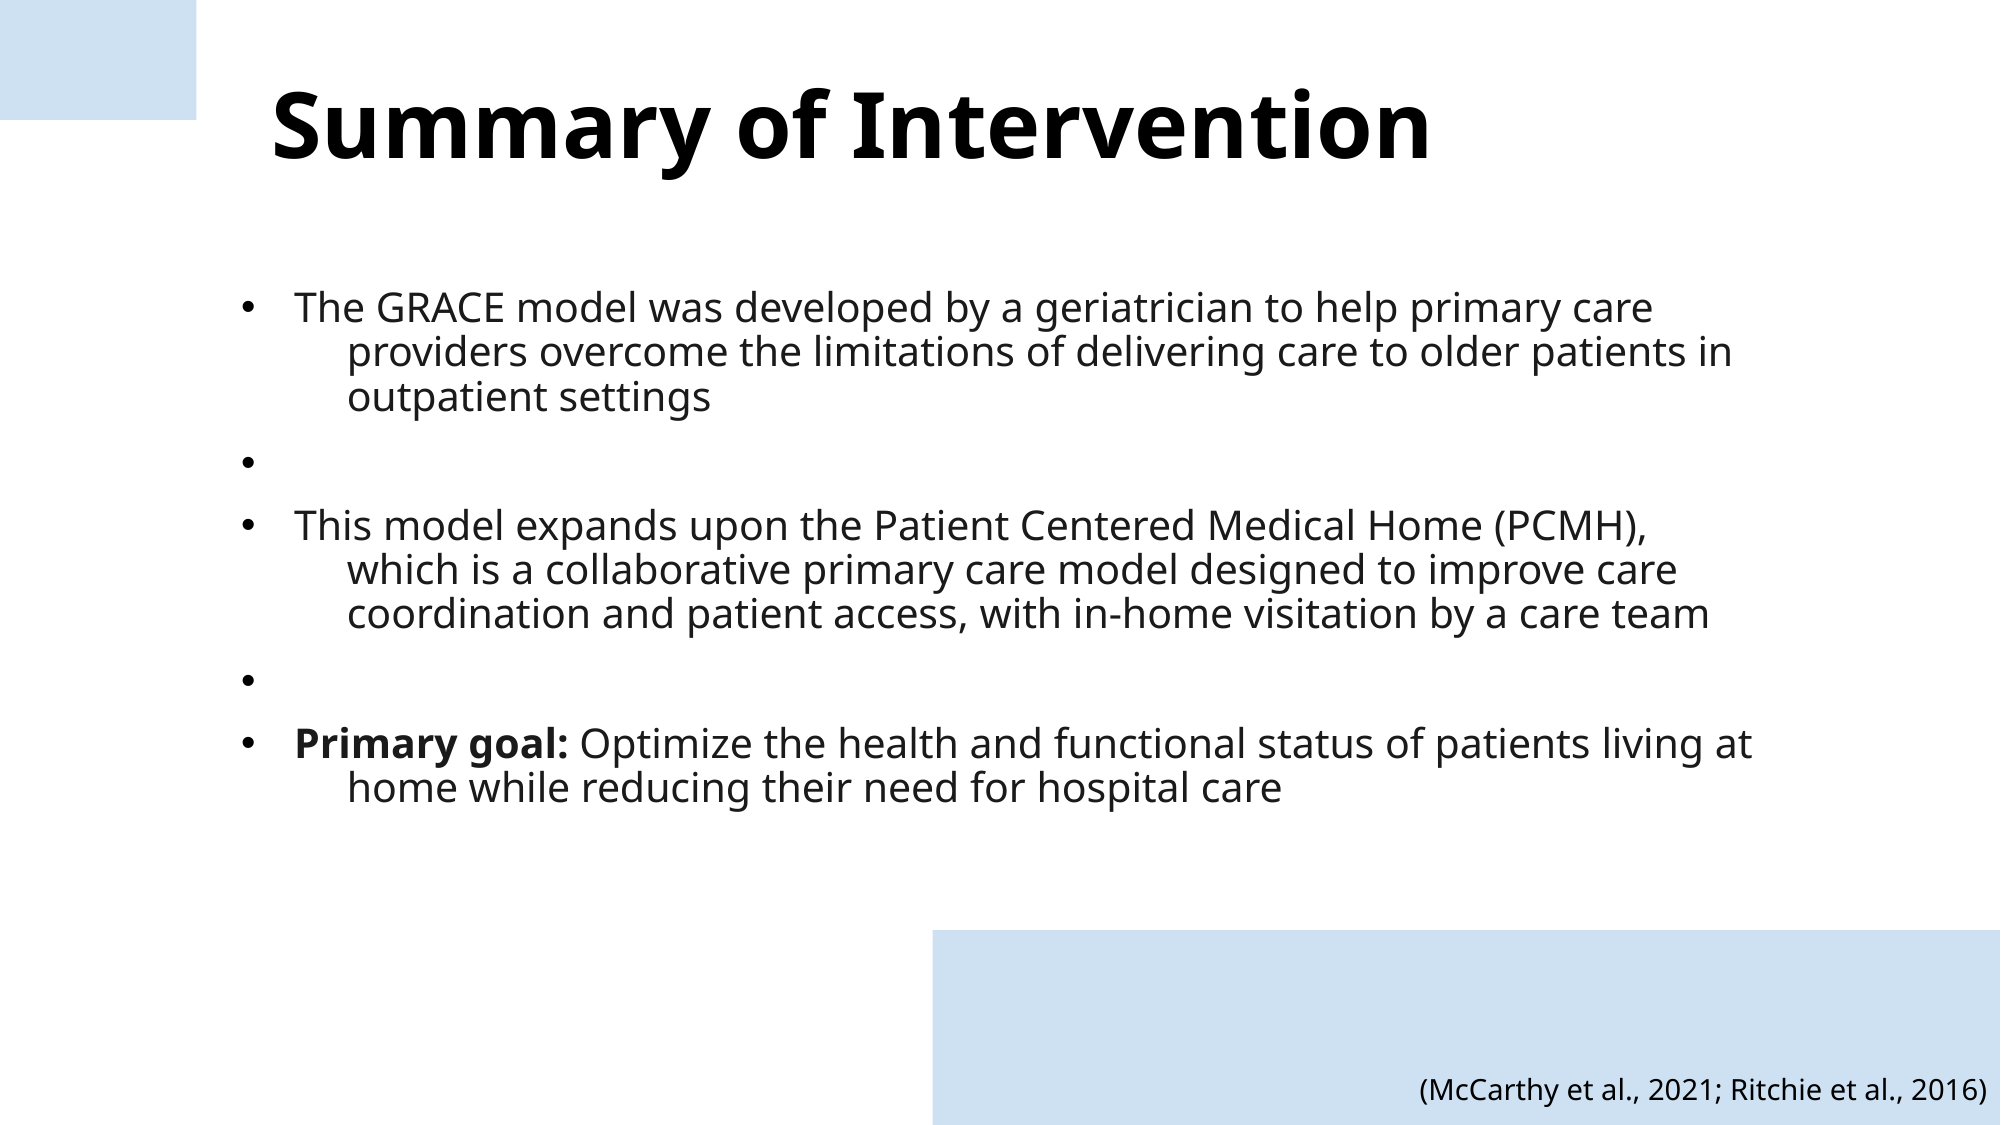

# Summary of Intervention
The GRACE model was developed by a geriatrician to help primary care providers overcome the limitations of delivering care to older patients in outpatient settings
This model expands upon the Patient Centered Medical Home (PCMH), which is a collaborative primary care model designed to improve care coordination and patient access, with in-home visitation by a care team
Primary goal: Optimize the health and functional status of patients living at home while reducing their need for hospital care
(McCarthy et al., 2021; Ritchie et al., 2016)